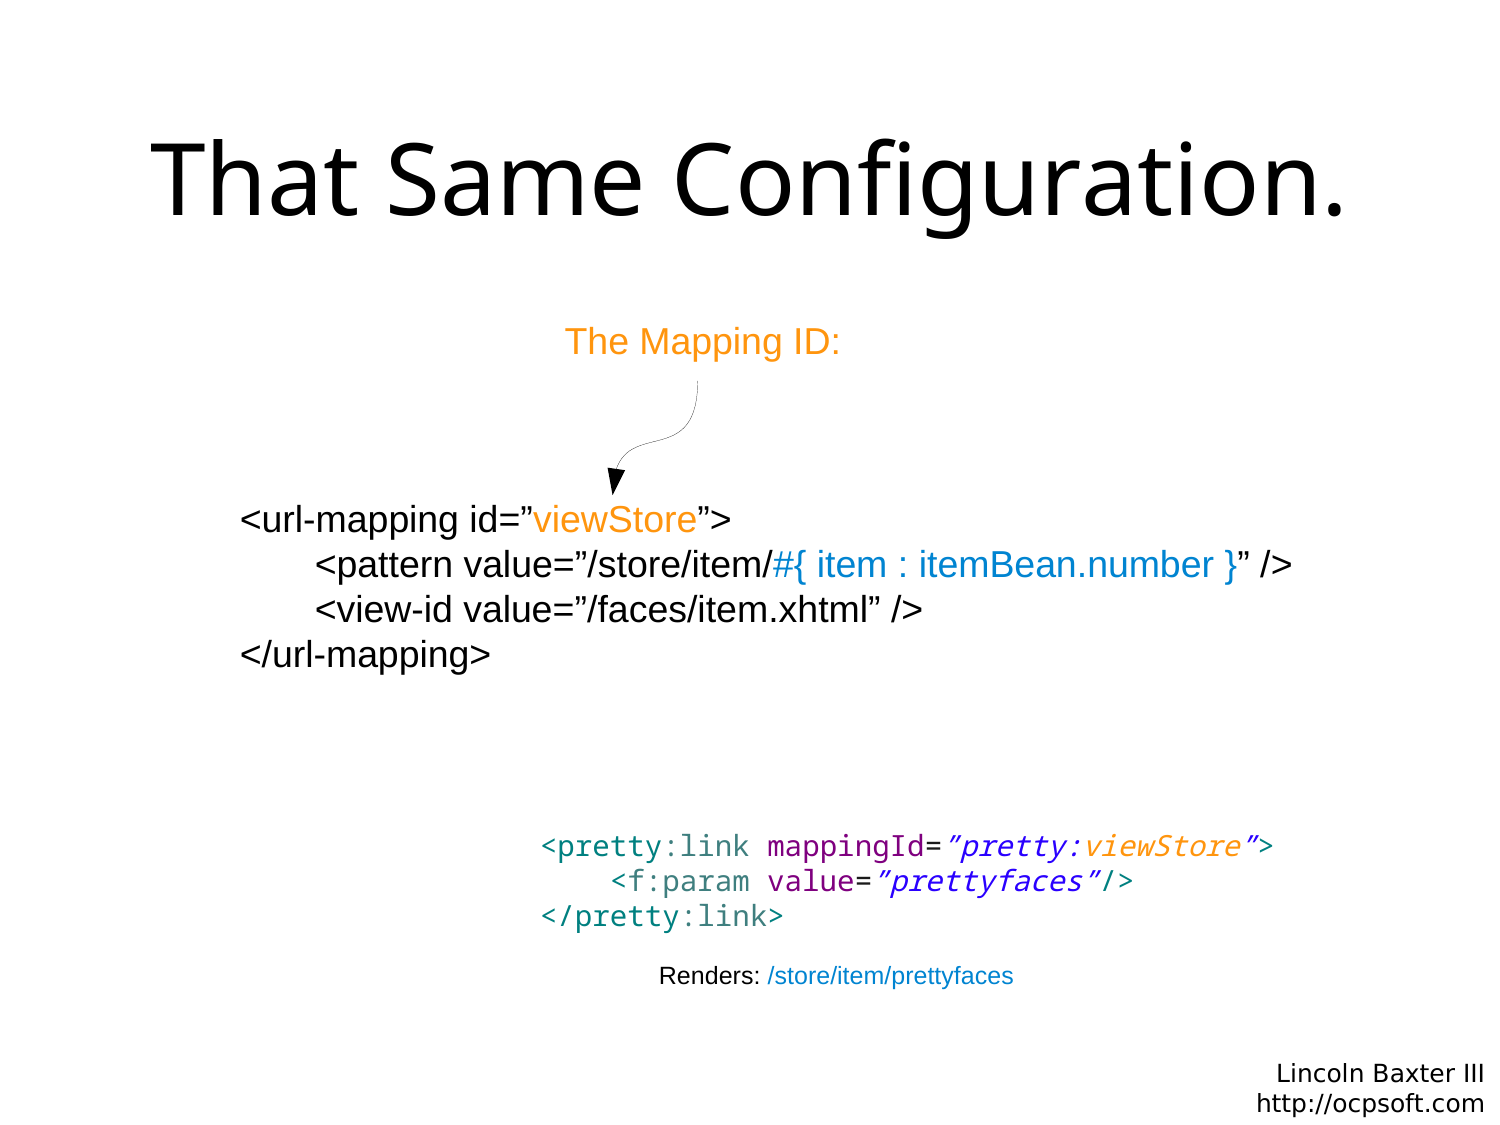

# That Same Configuration.
The Mapping ID:
<url-mapping id=”viewStore”>
	<pattern value=”/store/item/#{ item : itemBean.number }” />
	<view-id value=”/faces/item.xhtml” />
</url-mapping>
<pretty:link mappingId=”pretty:viewStore”>
 <f:param value=”prettyfaces”/>
</pretty:link>
Renders: /store/item/prettyfaces